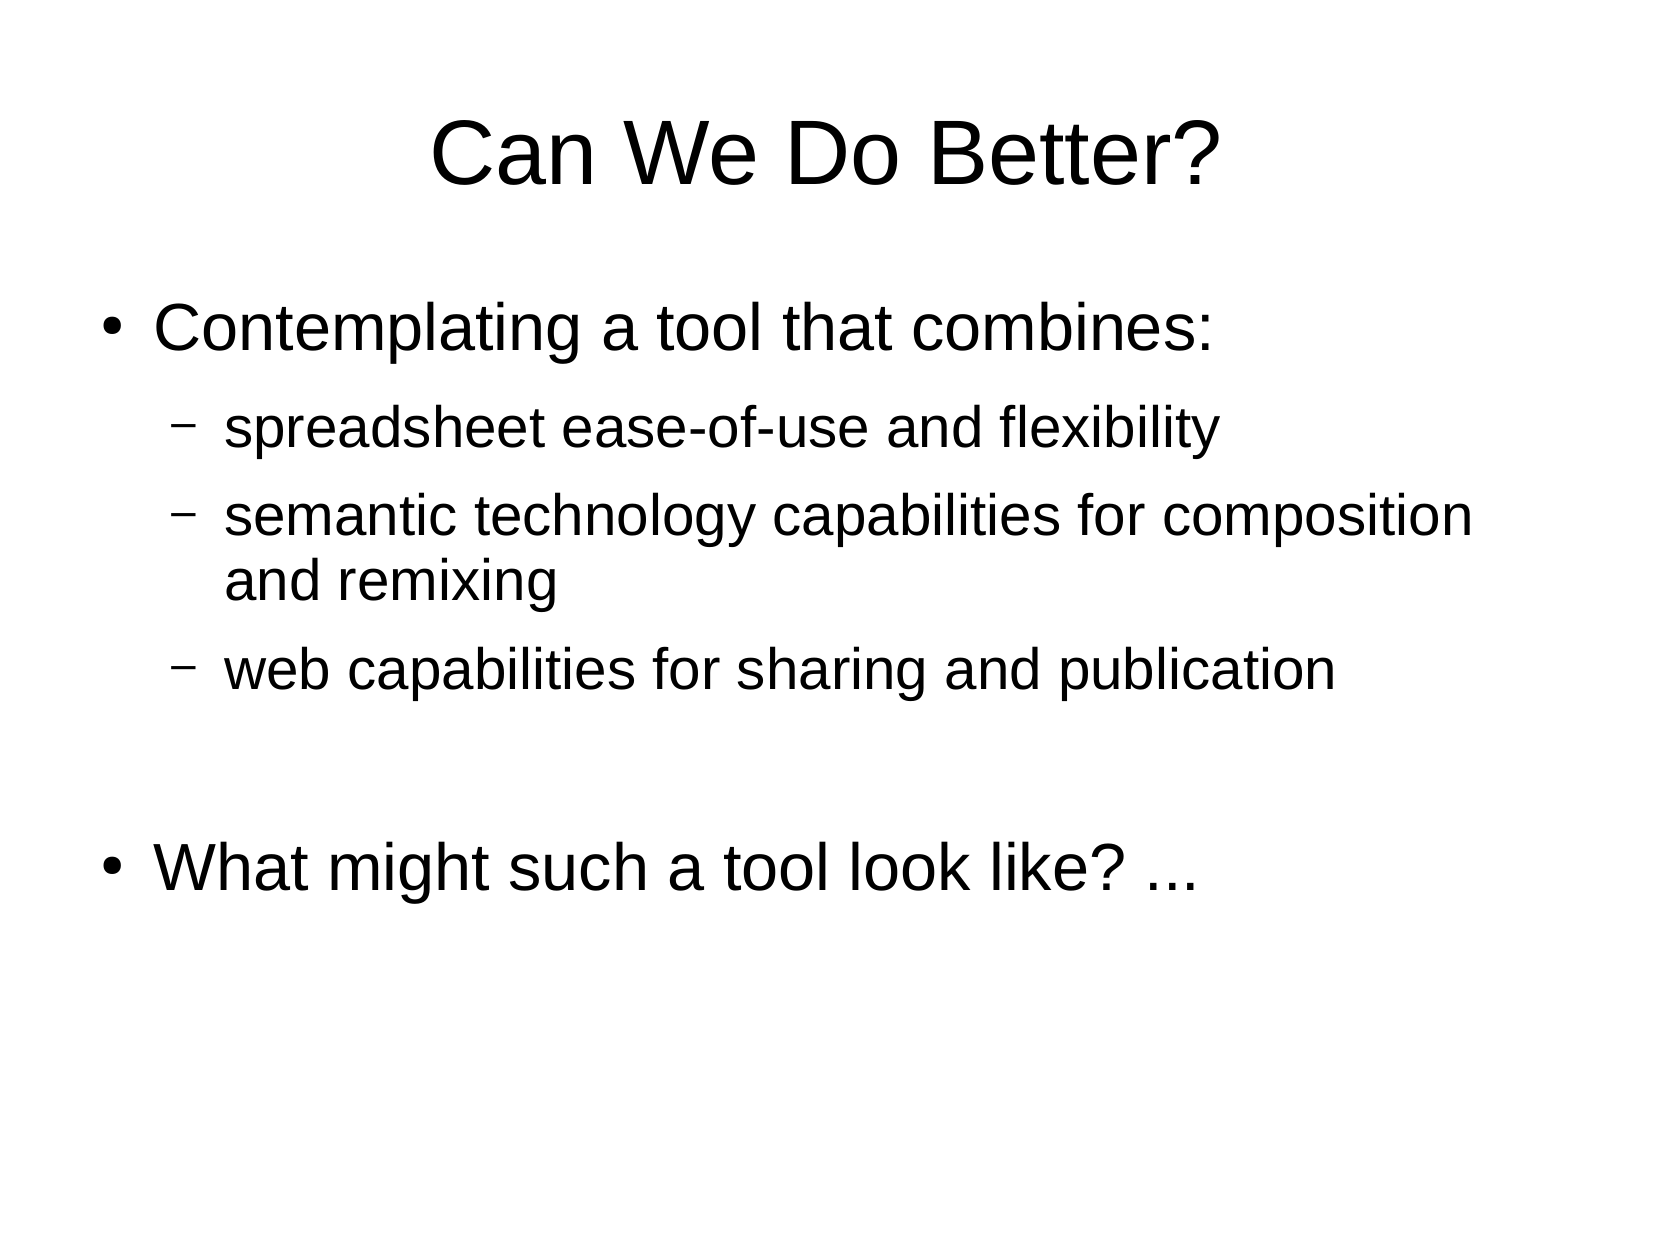

# Can We Do Better?
Contemplating a tool that combines:
spreadsheet ease-of-use and flexibility
semantic technology capabilities for composition and remixing
web capabilities for sharing and publication
What might such a tool look like? ...